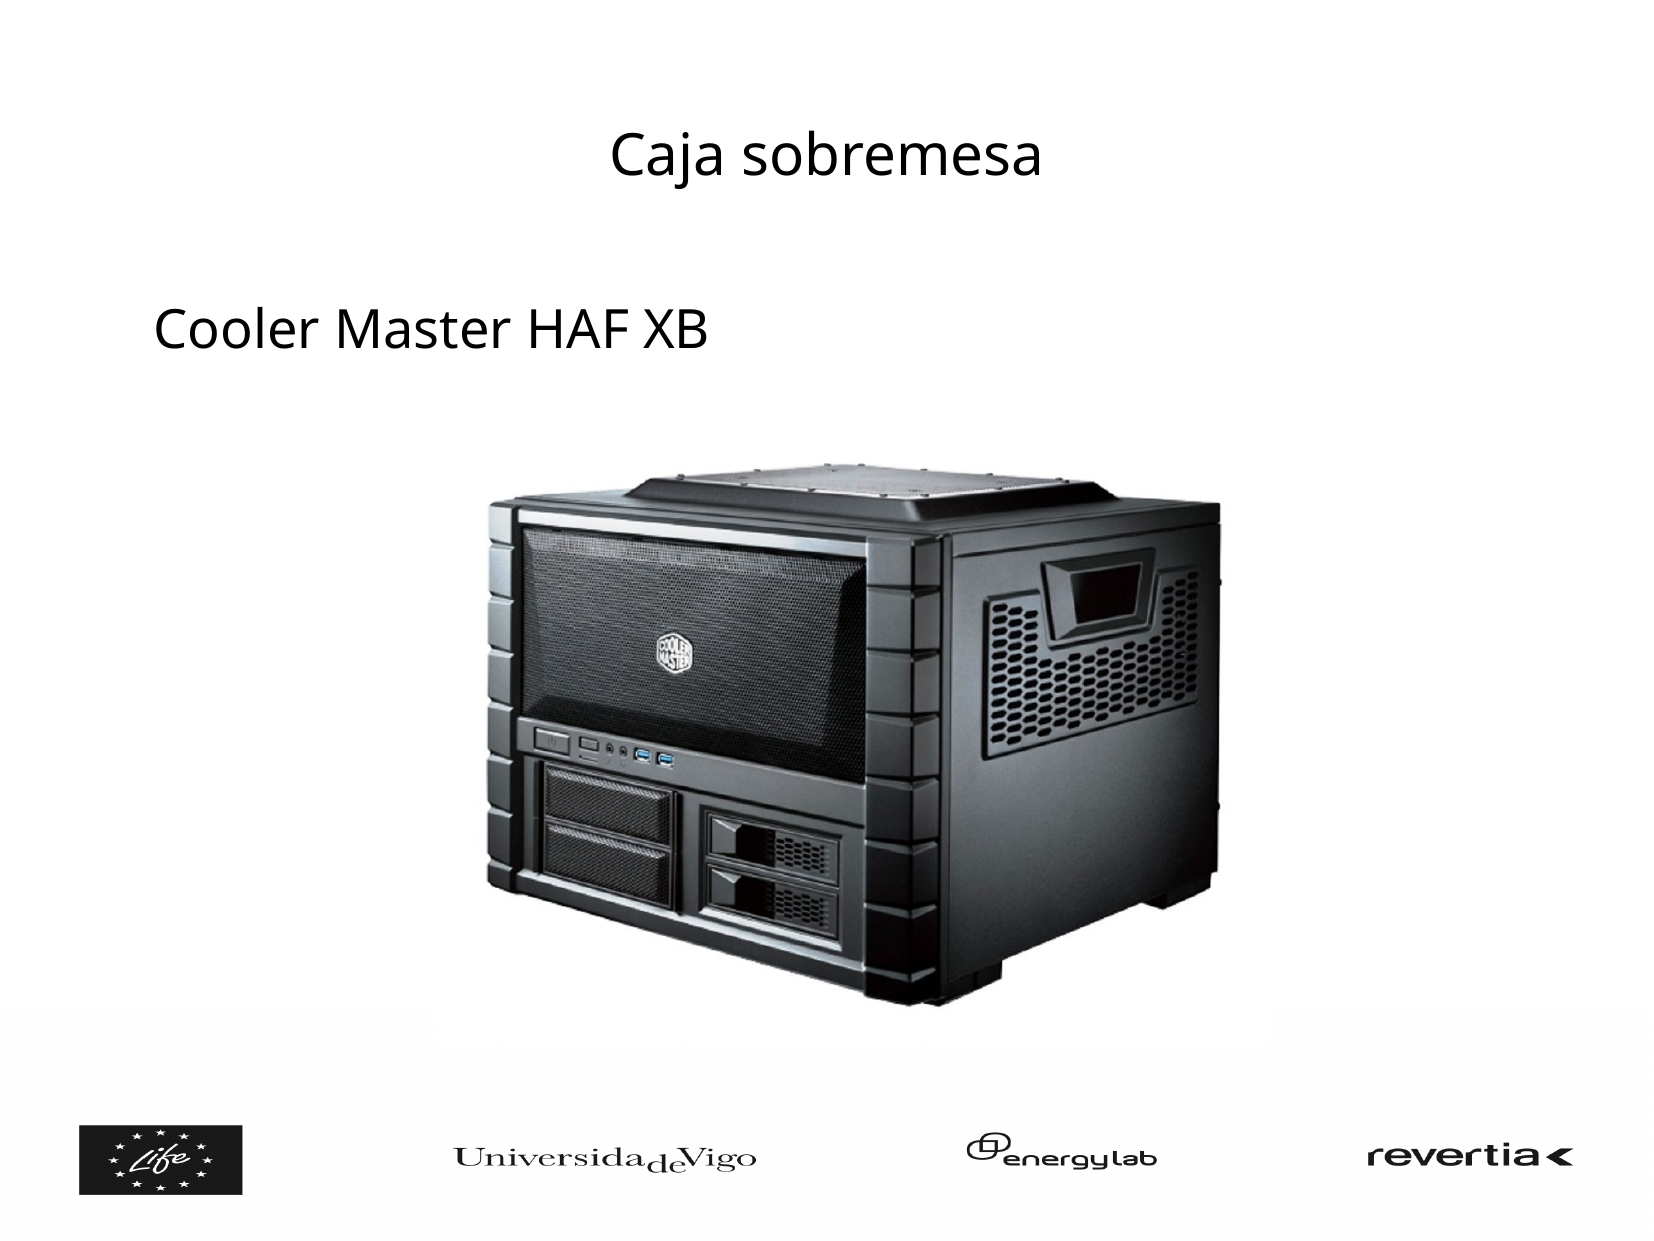

# Caja sobremesa
Cooler Master HAF XB